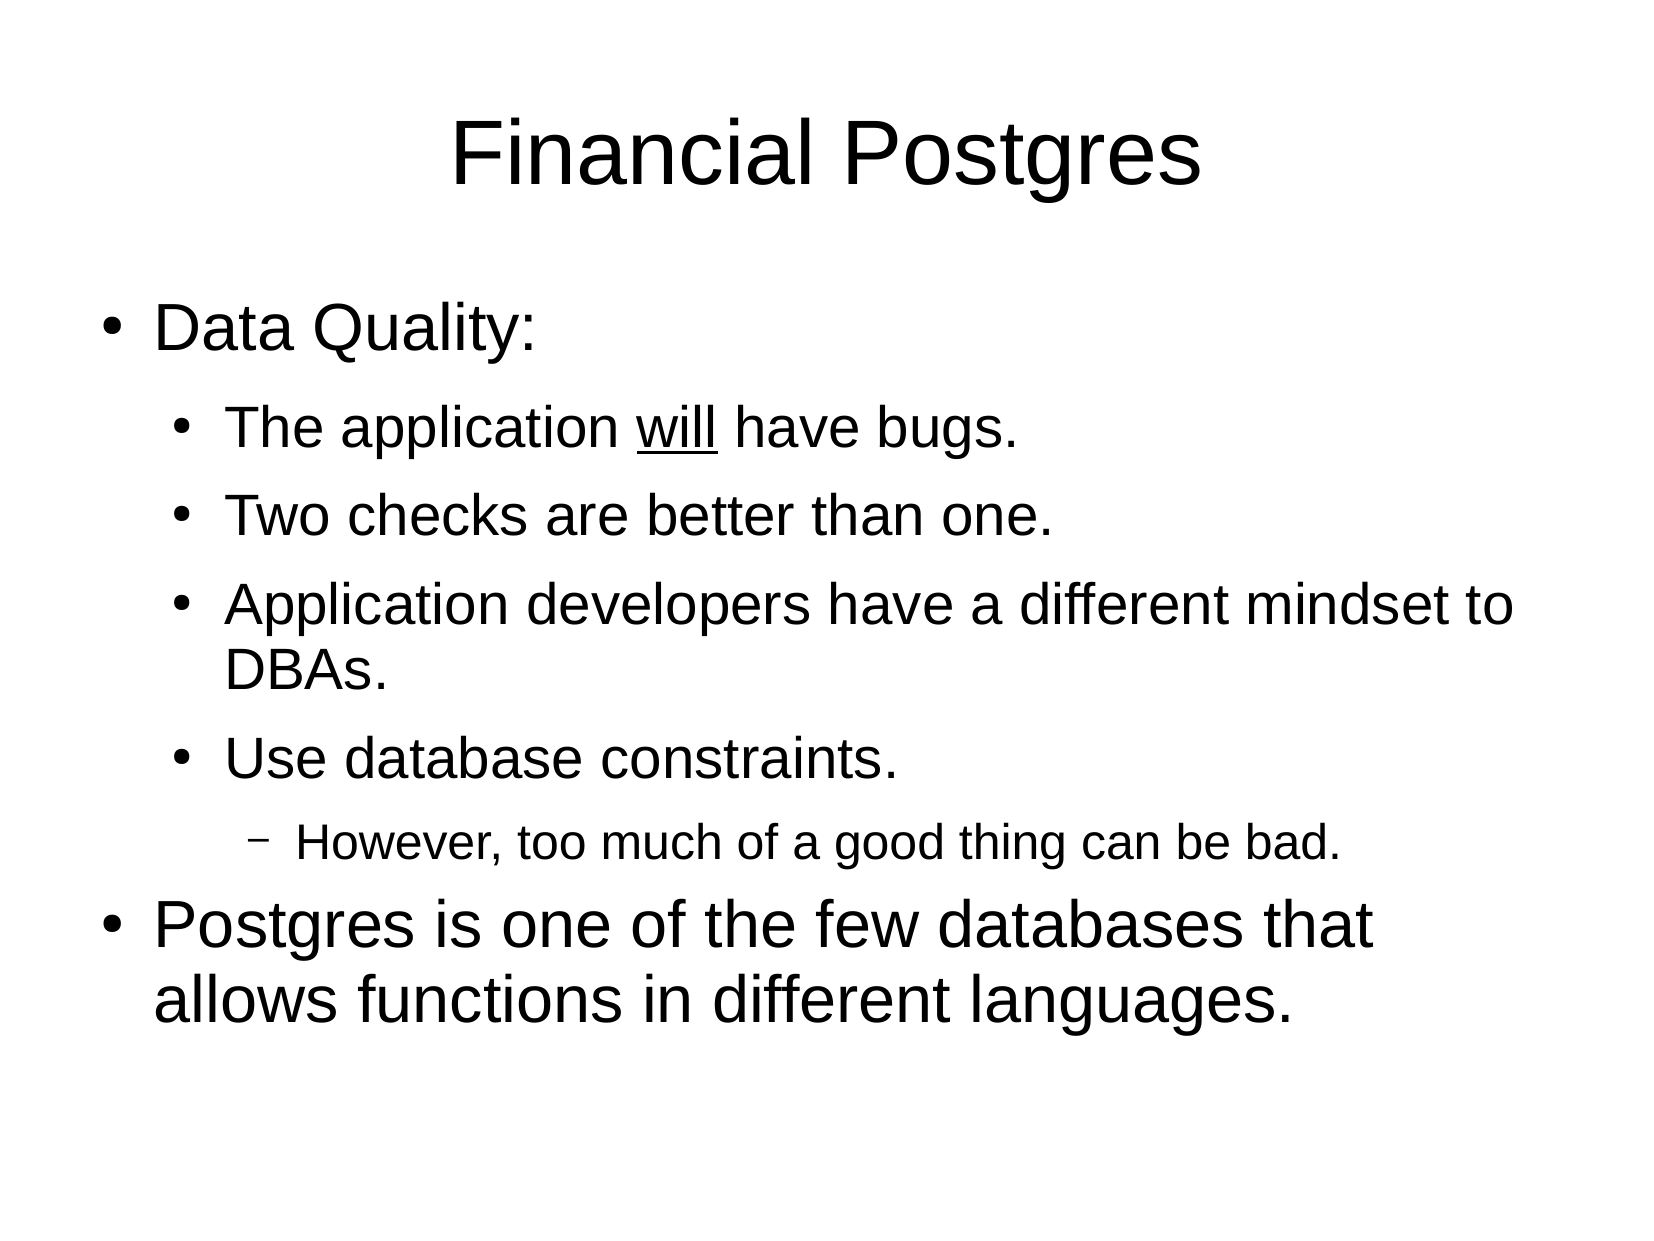

# Financial Postgres
Data Quality:
The application will have bugs.
Two checks are better than one.
Application developers have a different mindset to DBAs.
Use database constraints.
However, too much of a good thing can be bad.
Postgres is one of the few databases that allows functions in different languages.